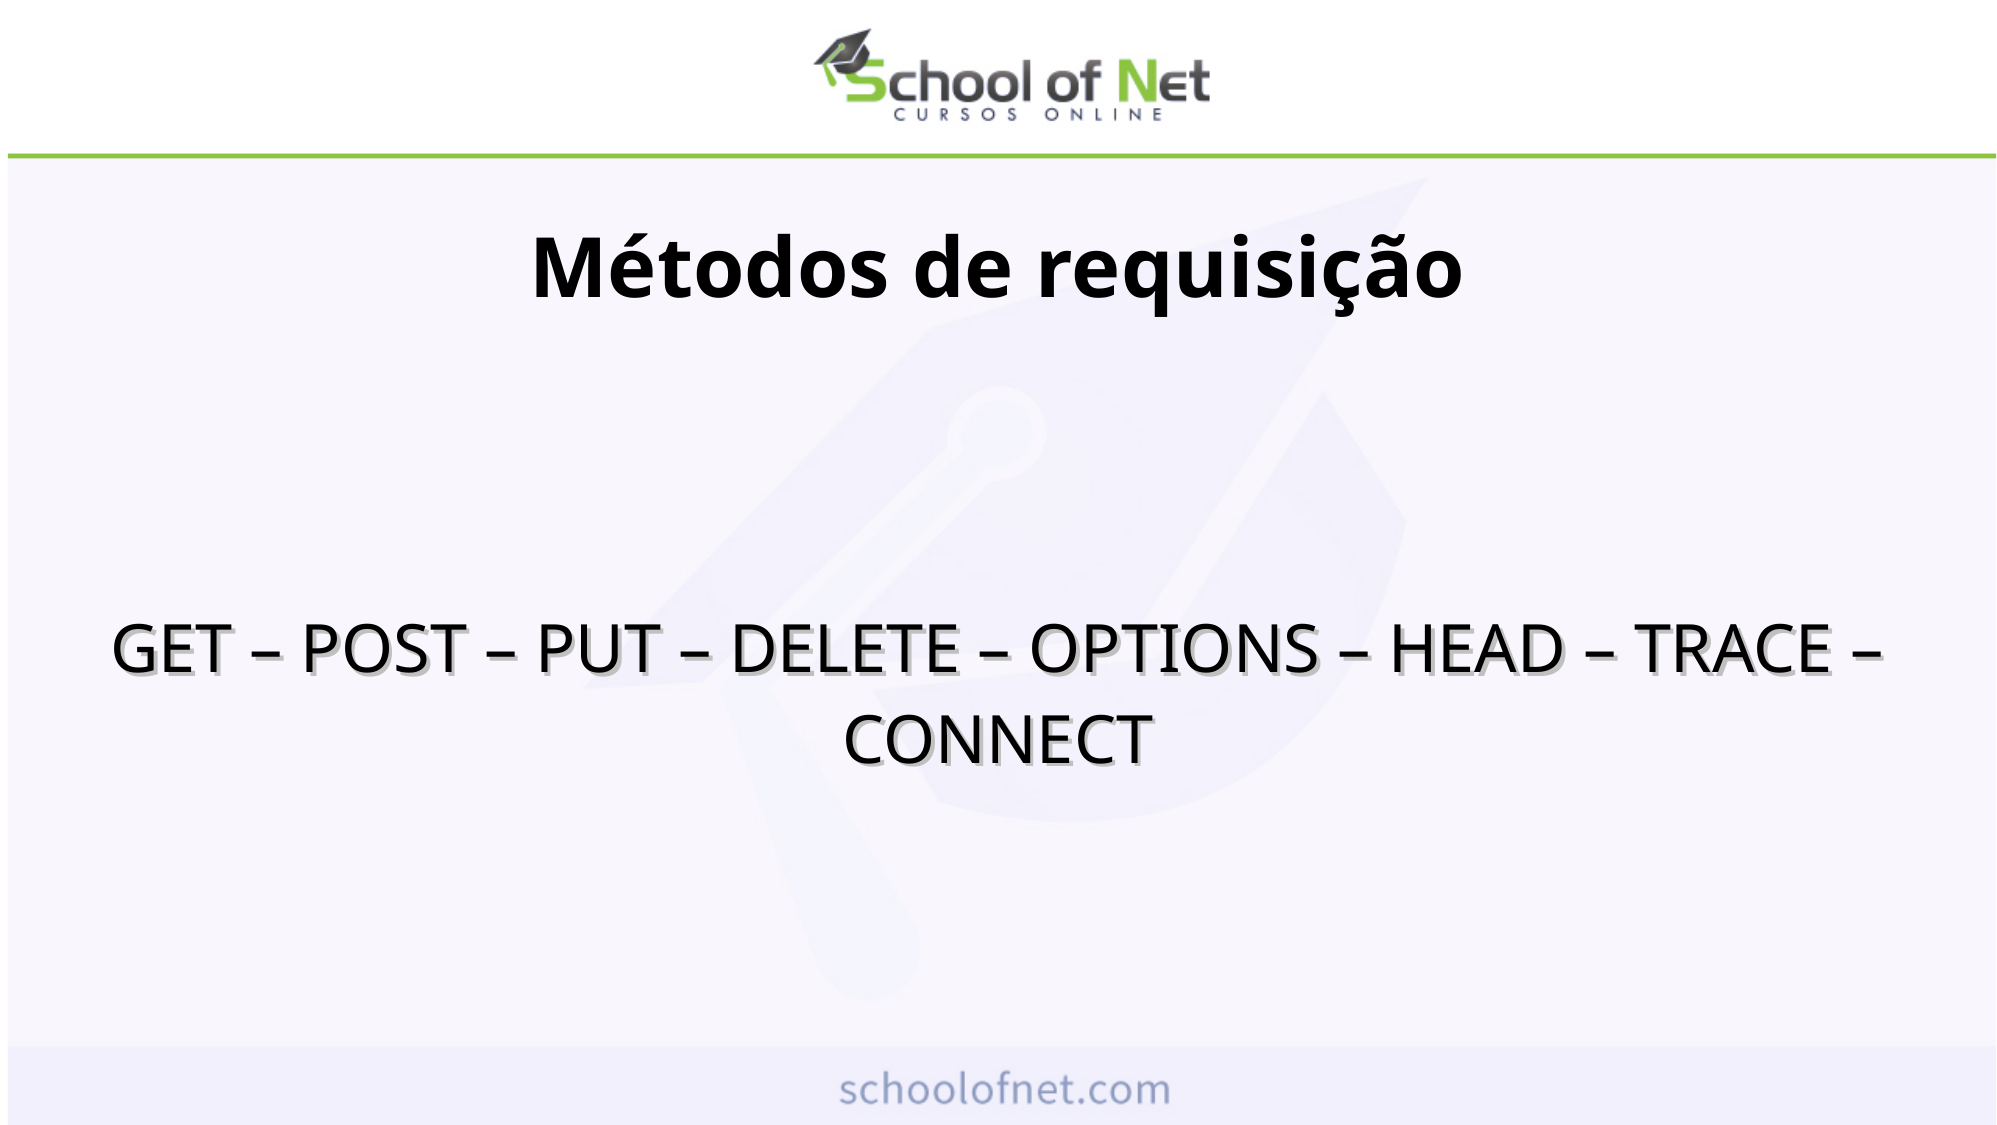

# Métodos de requisição
GET – POST – PUT – DELETE – OPTIONS – HEAD – TRACE – CONNECT